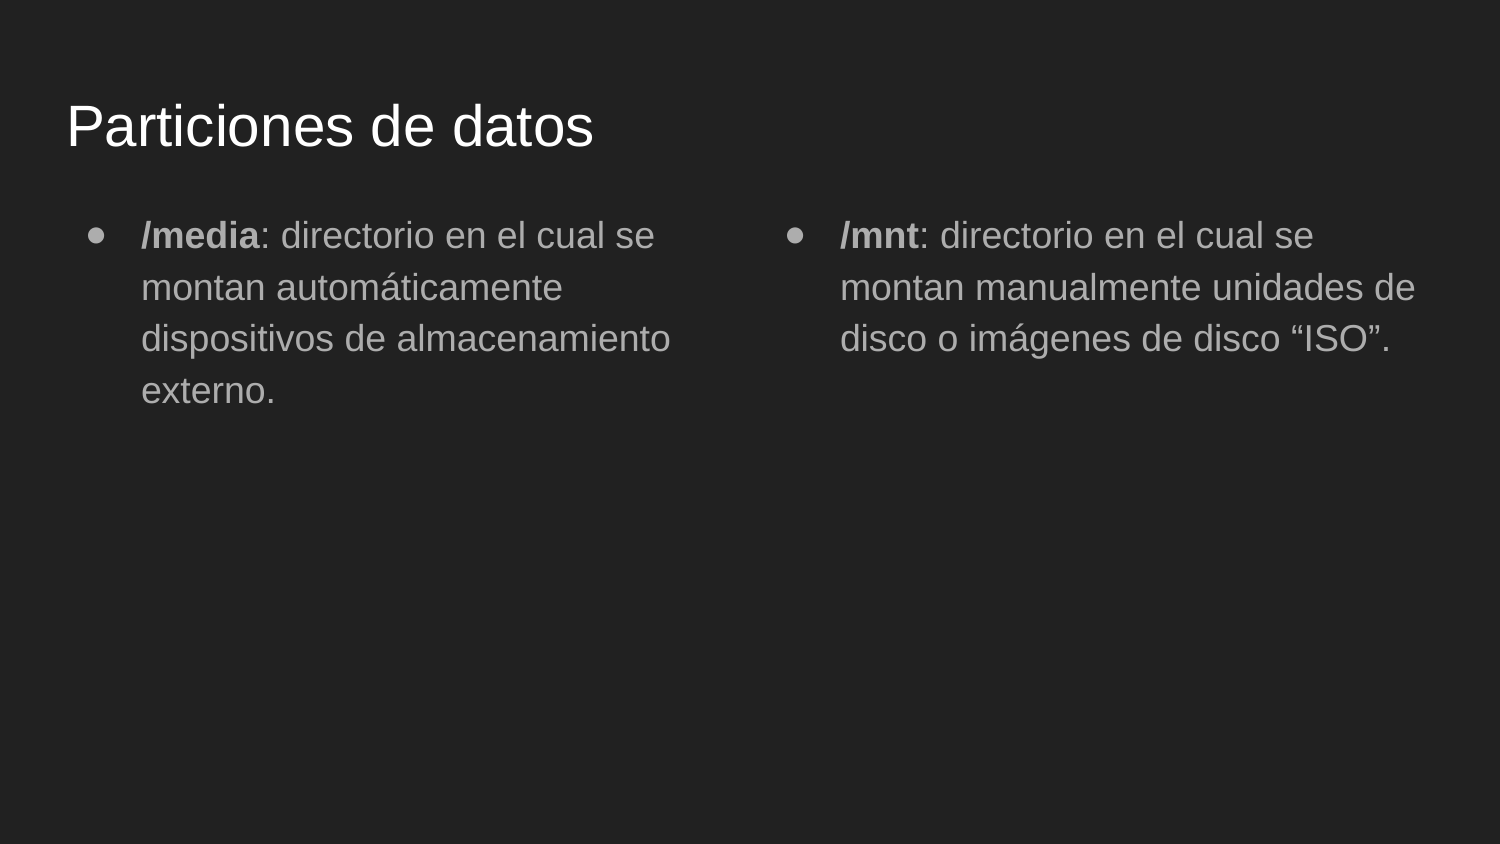

# Particiones de datos
/media: directorio en el cual se montan automáticamente dispositivos de almacenamiento externo.
/mnt: directorio en el cual se montan manualmente unidades de disco o imágenes de disco “ISO”.